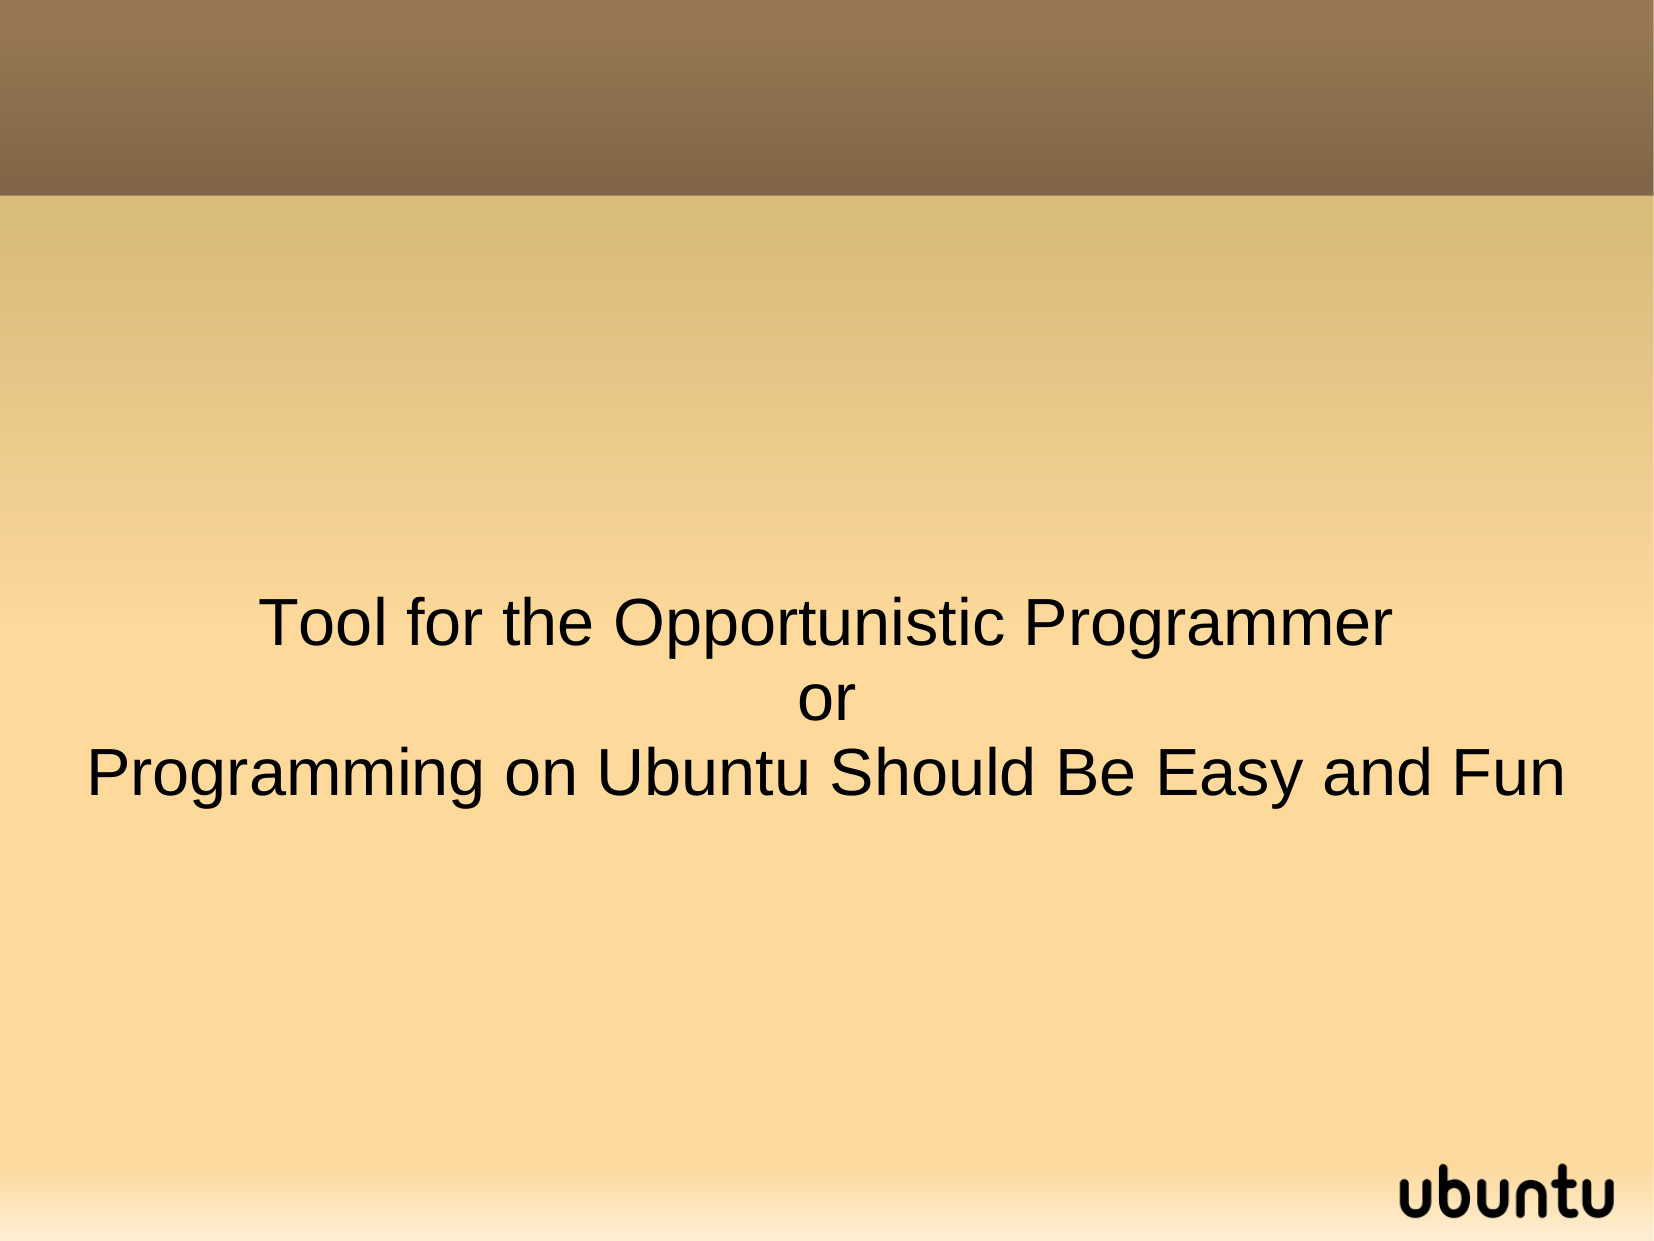

#
Tool for the Opportunistic Programmer
or
Programming on Ubuntu Should Be Easy and Fun